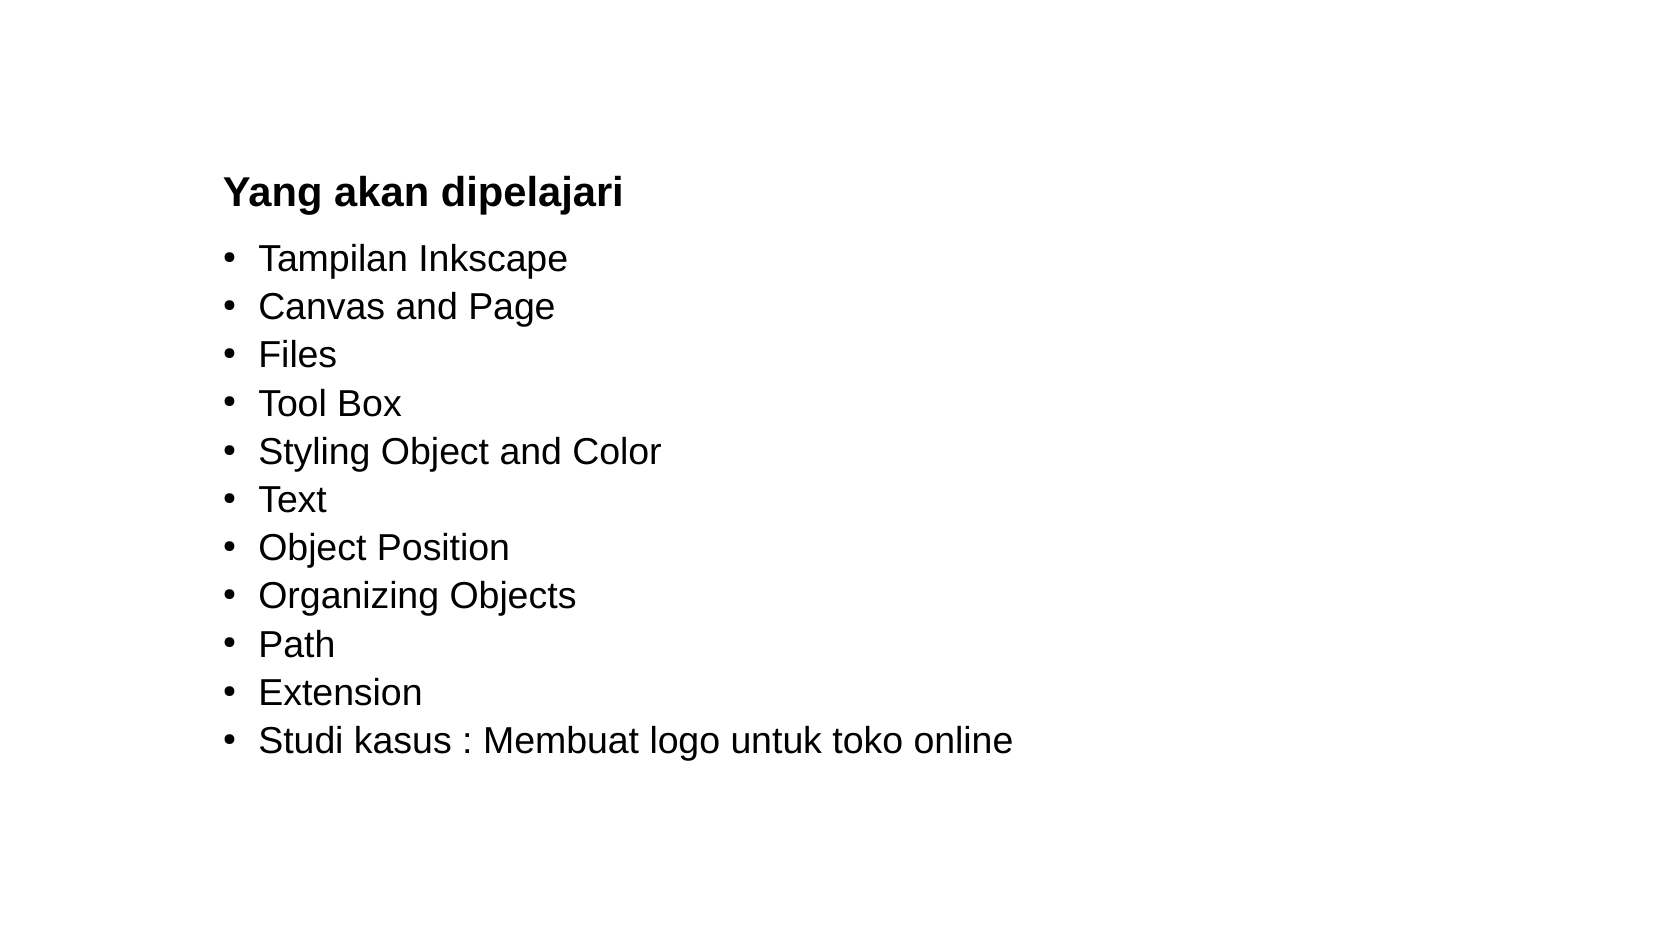

Yang akan dipelajari
Tampilan Inkscape
Canvas and Page
Files
Tool Box
Styling Object and Color
Text
Object Position
Organizing Objects
Path
Extension
Studi kasus : Membuat logo untuk toko online